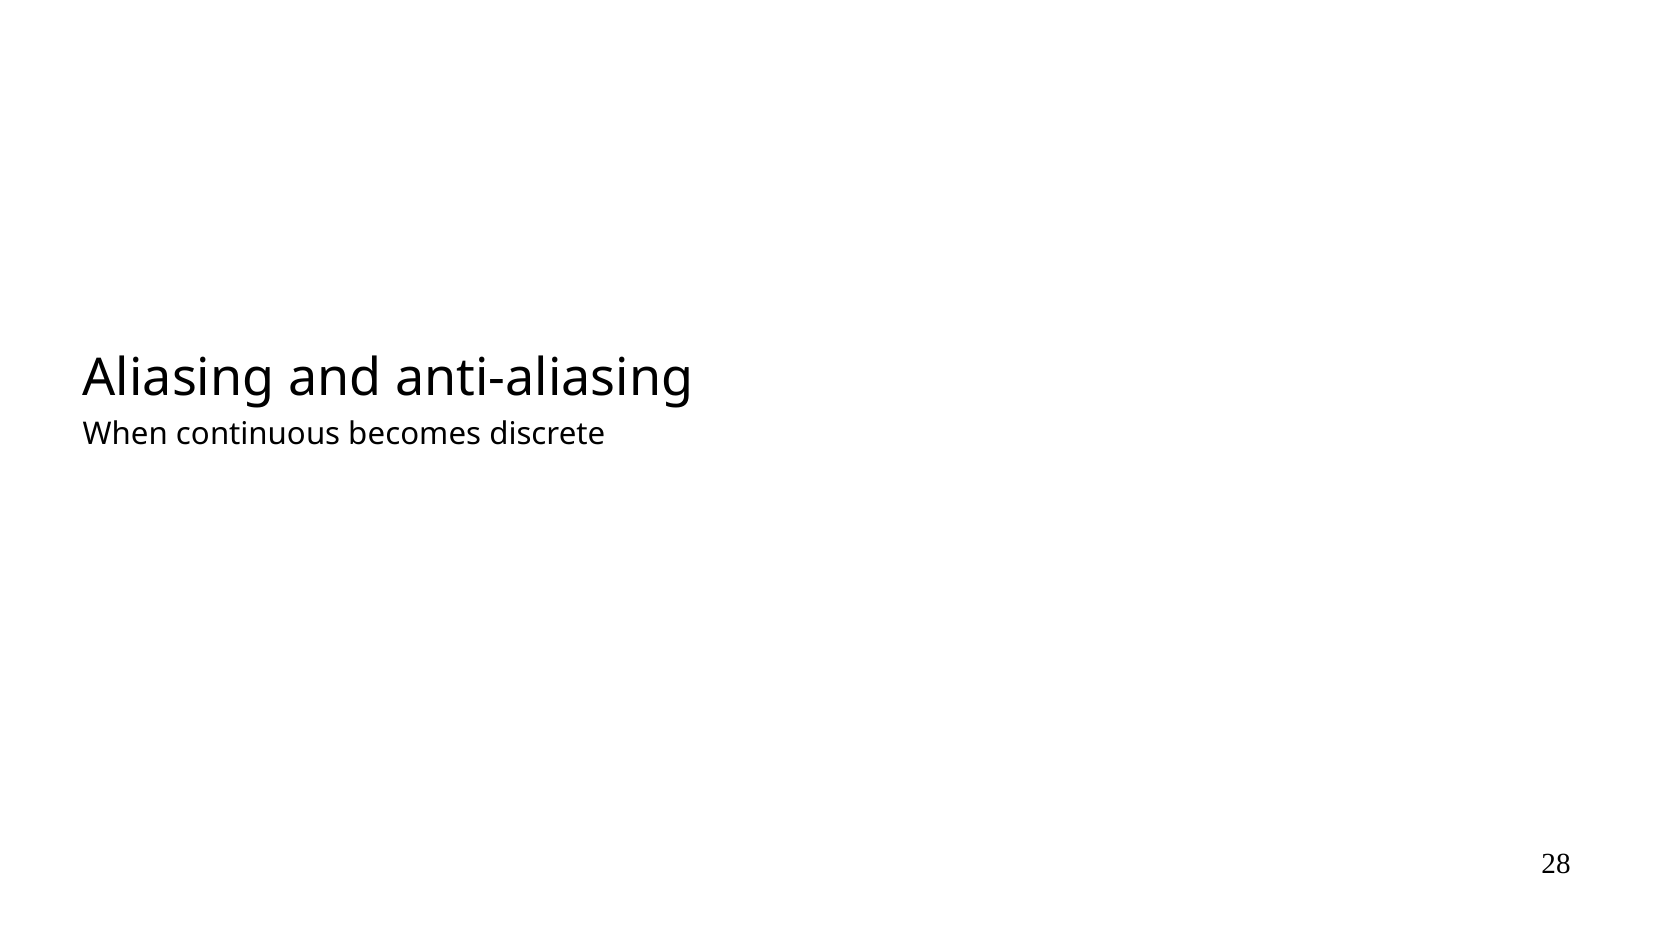

# Aliasing and anti-aliasing
When continuous becomes discrete
28